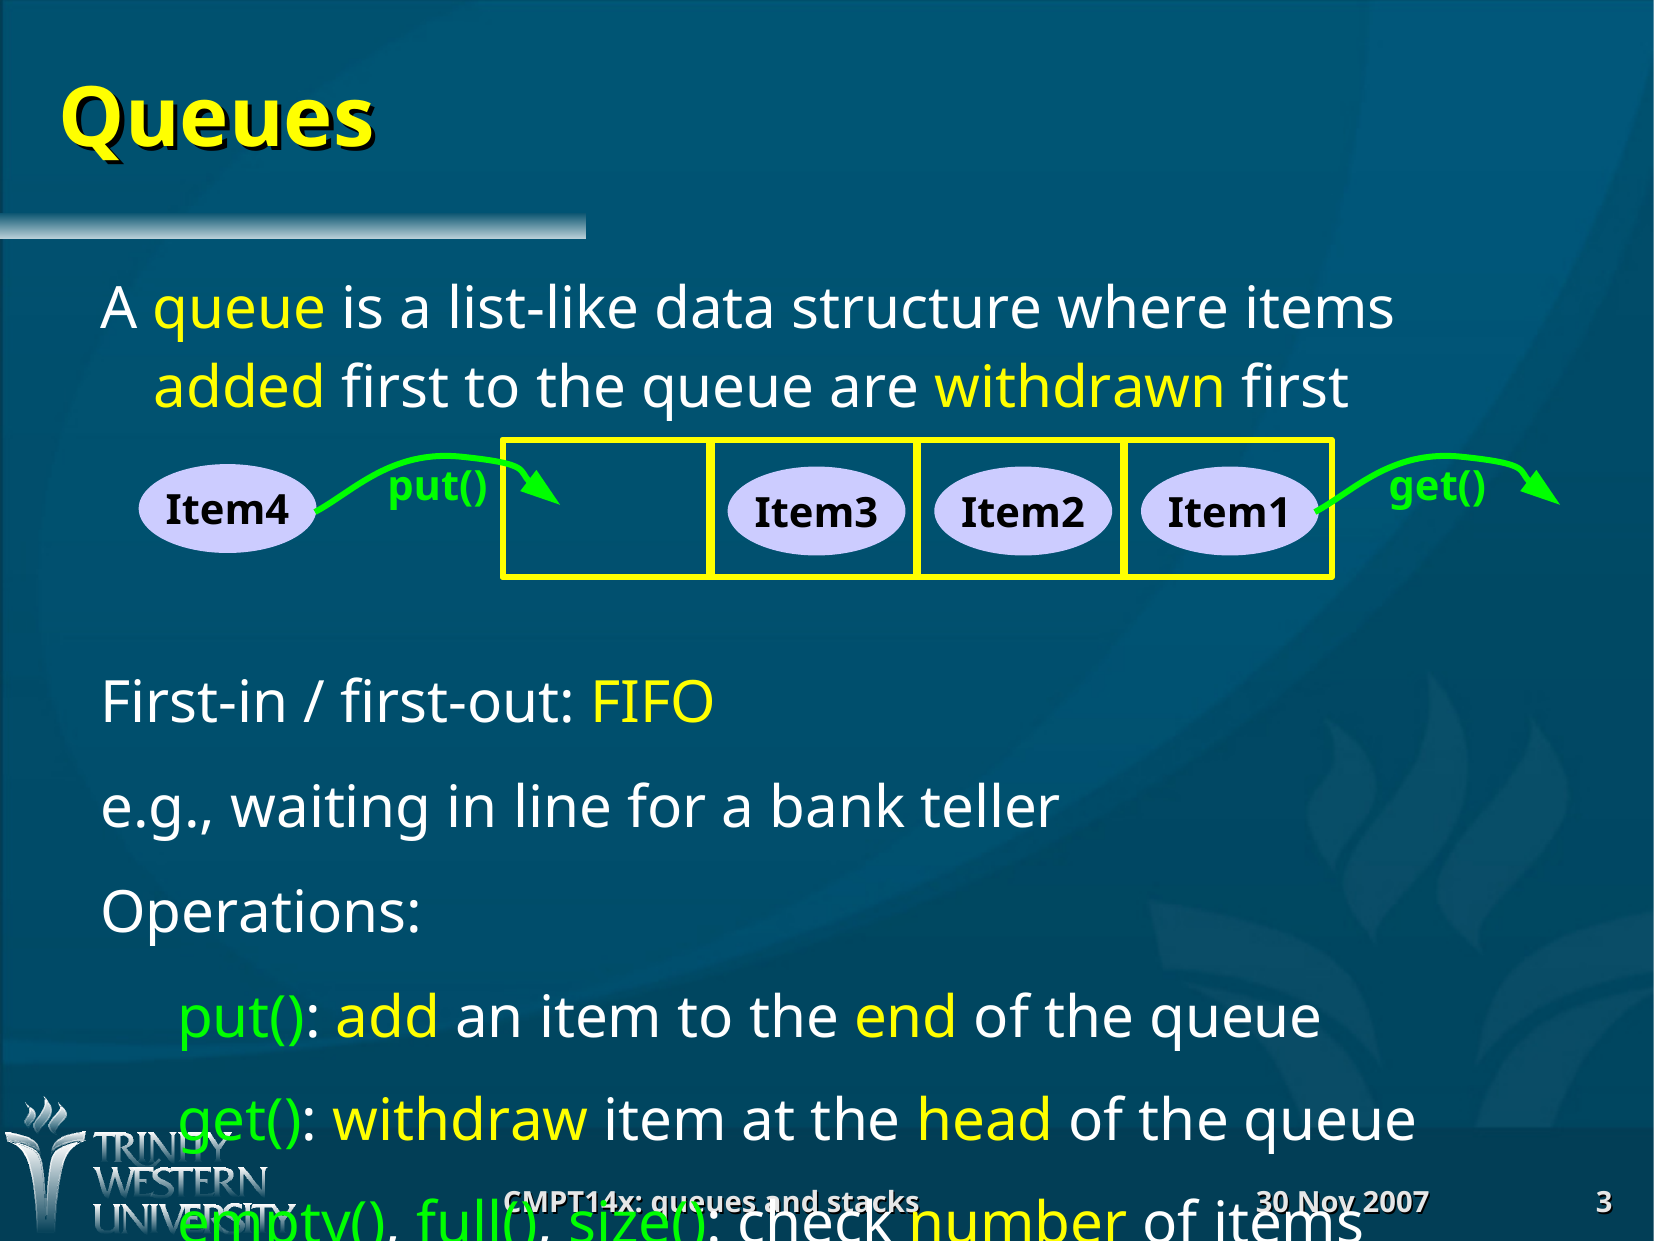

# Queues
A queue is a list-like data structure where items added first to the queue are withdrawn first
First-in / first-out: FIFO
e.g., waiting in line for a bank teller
Operations:
put(): add an item to the end of the queue
get(): withdraw item at the head of the queue
empty(), full(), size(): check number of items
put()
get()
Item4
Item3
Item2
Item1
CMPT14x: queues and stacks
30 Nov 2007
3